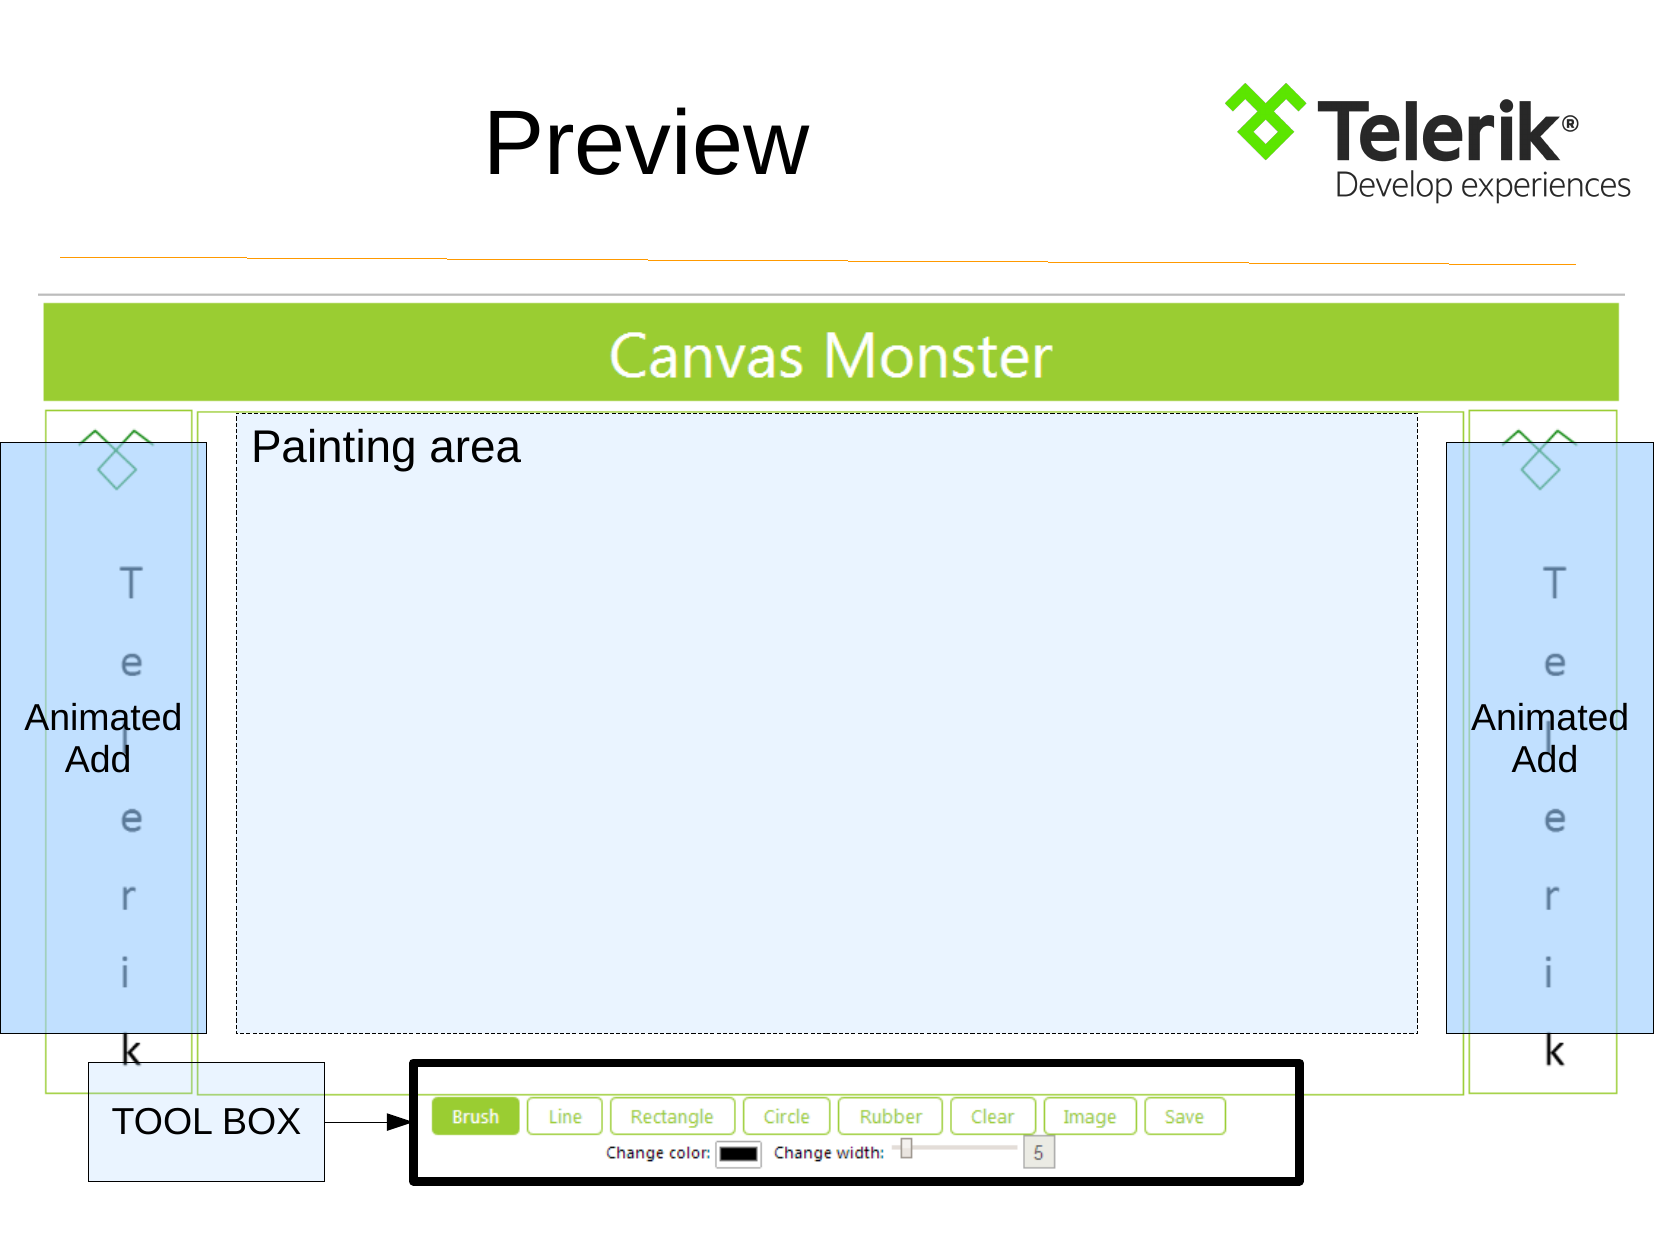

# Preview
Painting area
Animated Add
Animated Add
TOOL BOX